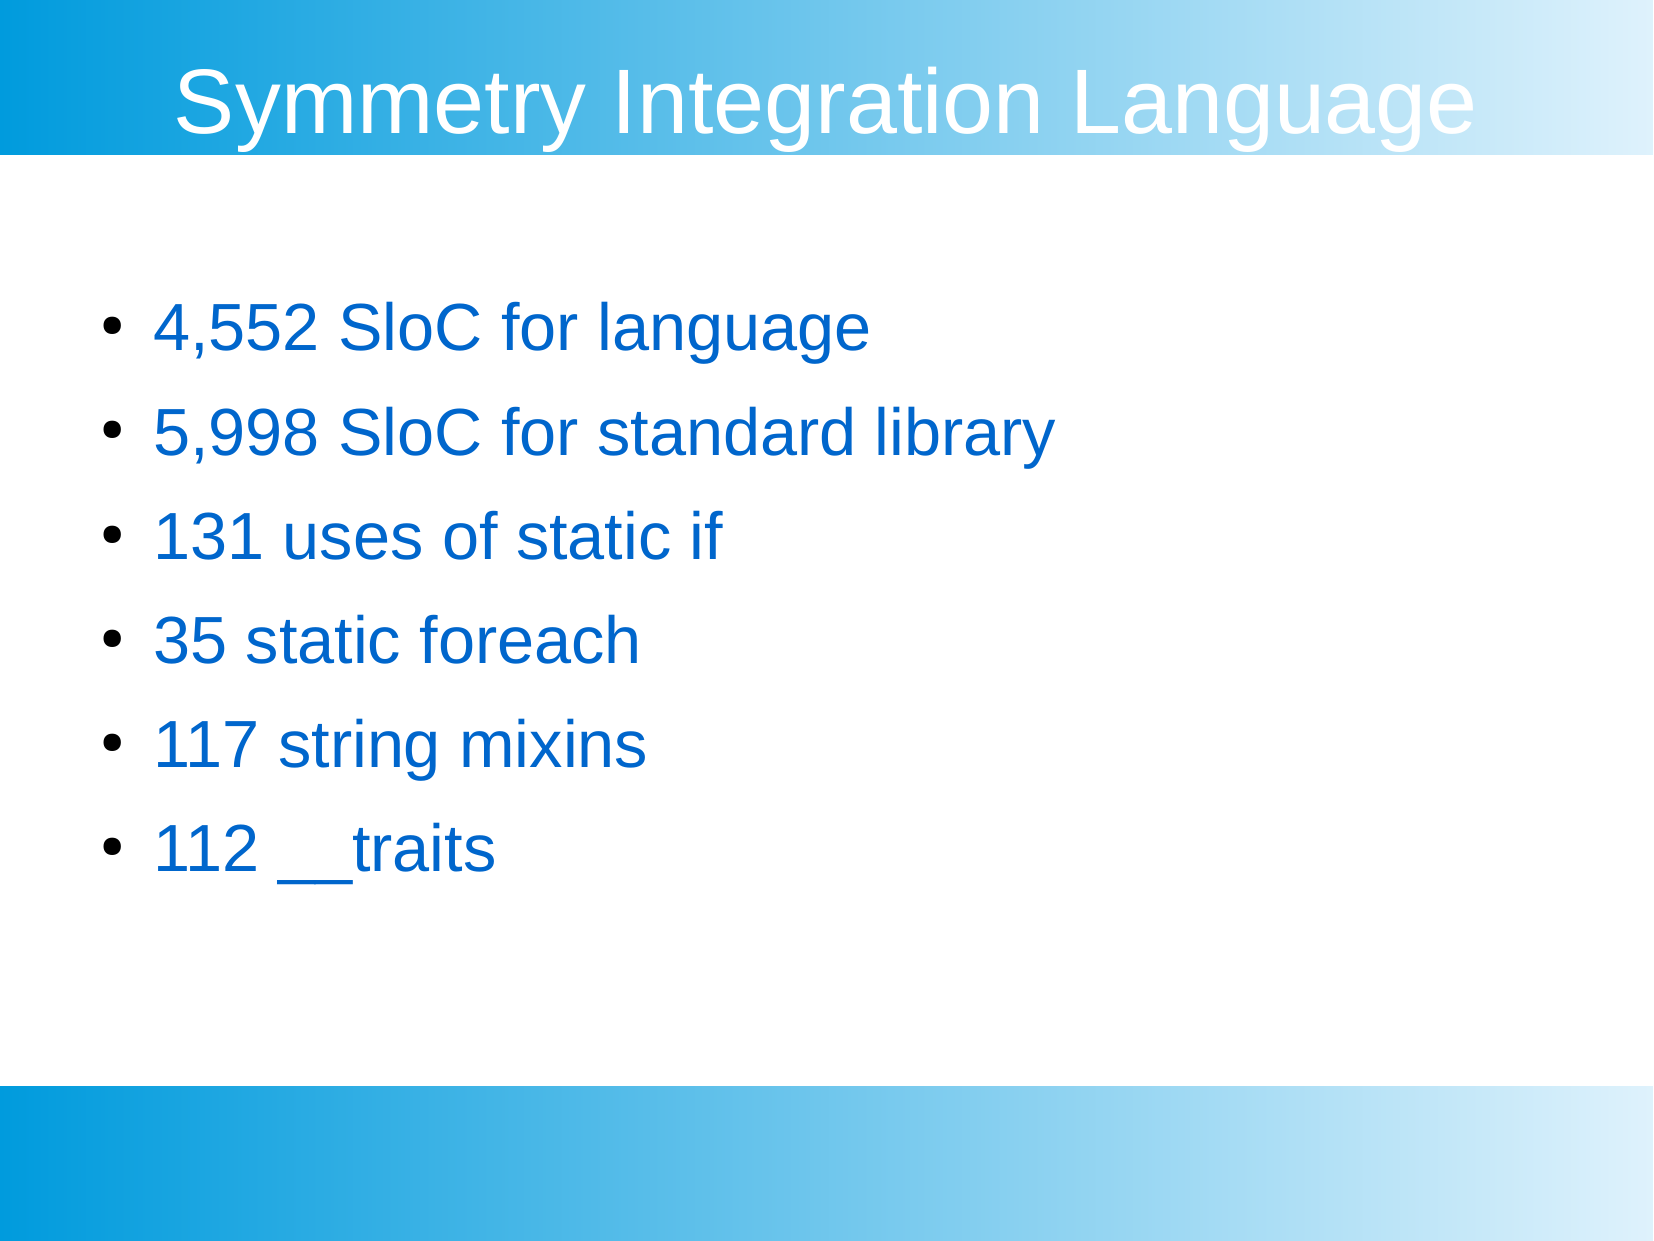

# Symmetry Integration Language
4,552 SloC for language
5,998 SloC for standard library
131 uses of static if
35 static foreach
117 string mixins
112 __traits